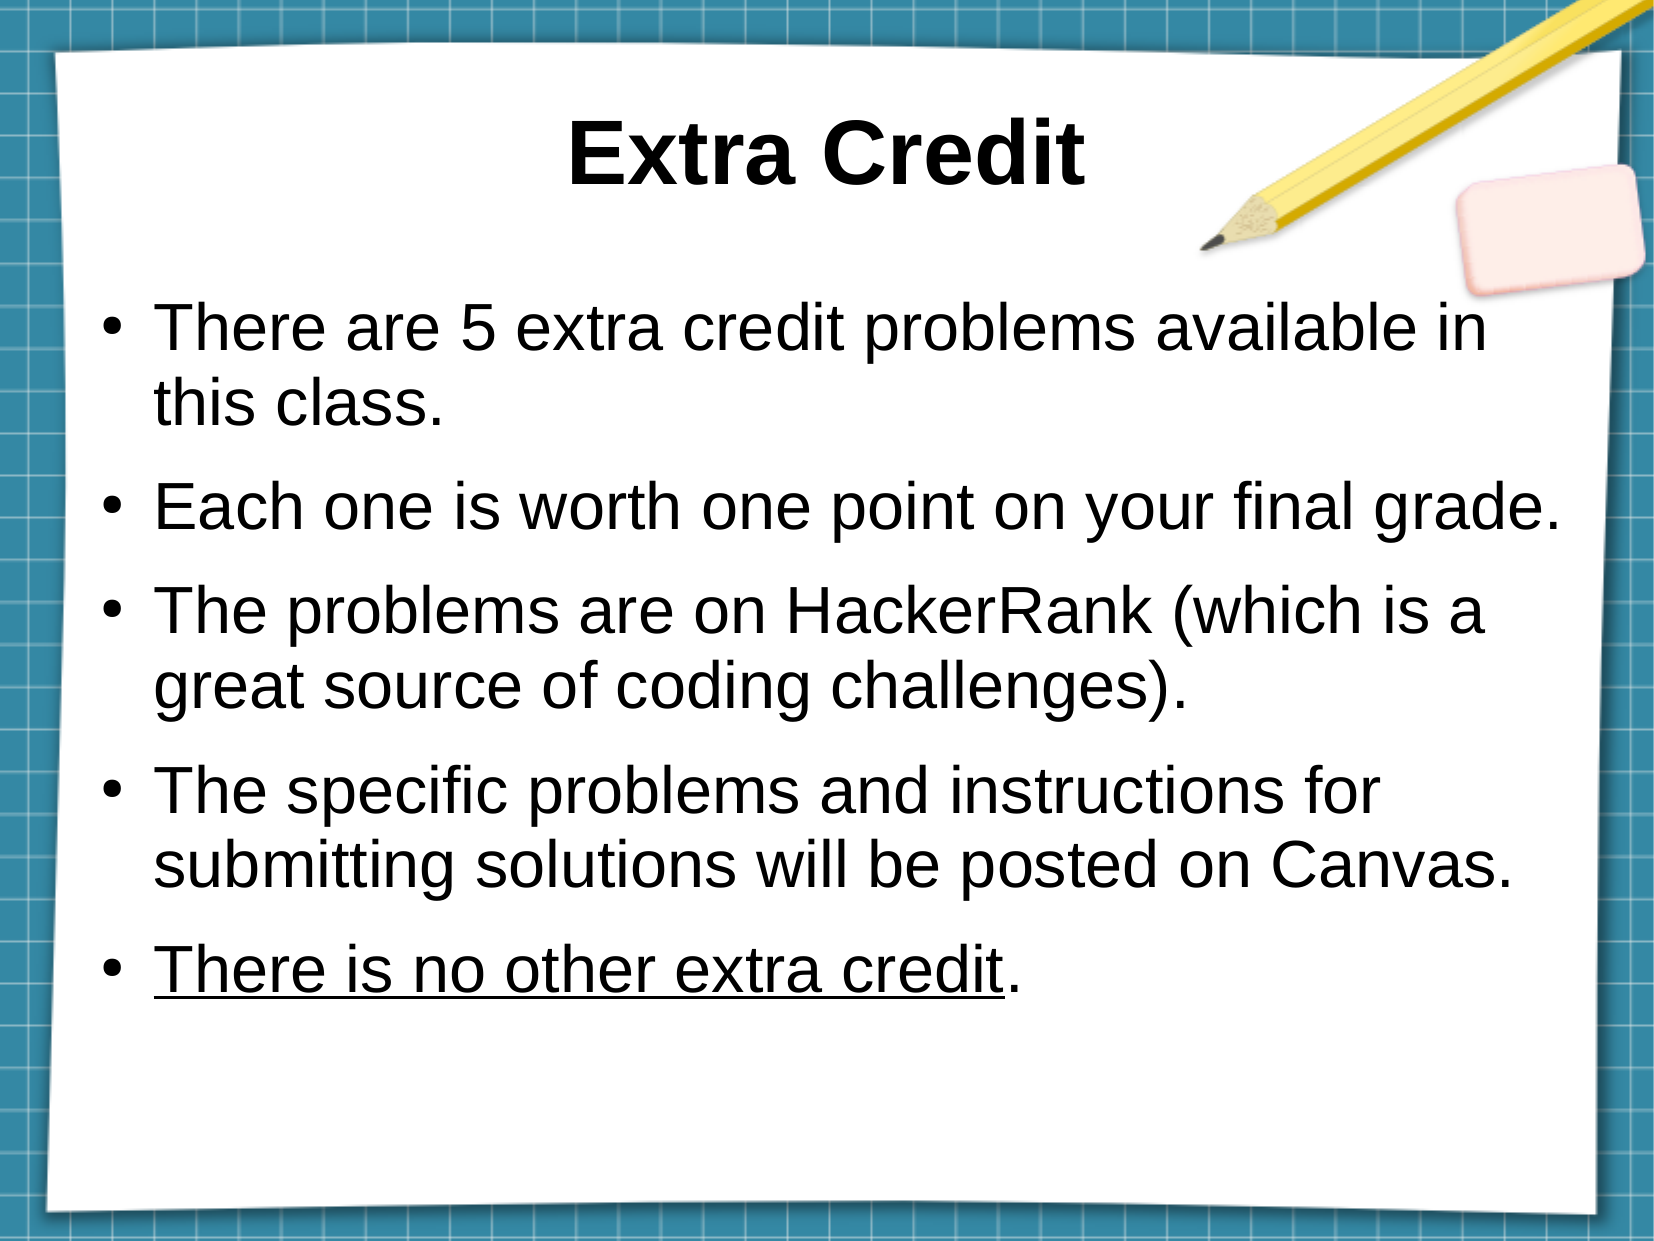

# Extra Credit
There are 5 extra credit problems available in this class.
Each one is worth one point on your final grade.
The problems are on HackerRank (which is a great source of coding challenges).
The specific problems and instructions for submitting solutions will be posted on Canvas.
There is no other extra credit.